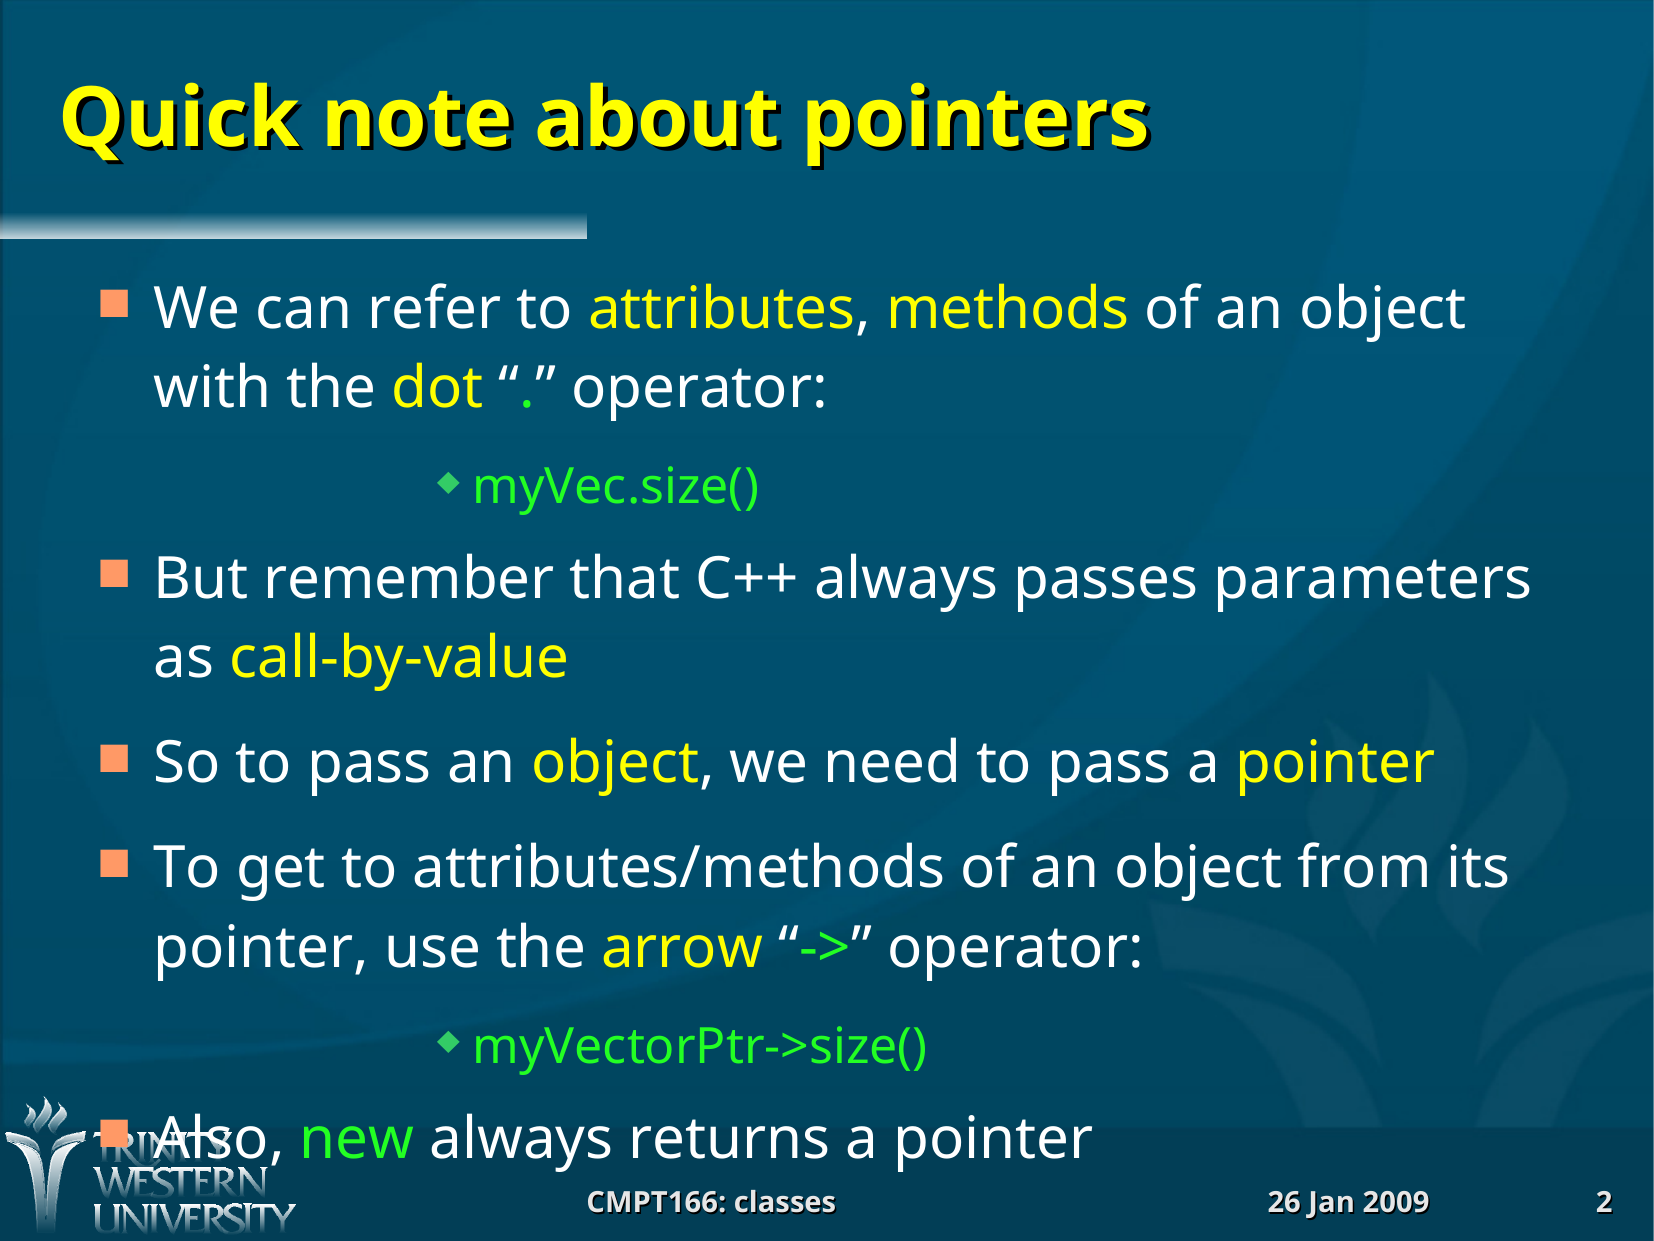

# Quick note about pointers
We can refer to attributes, methods of an object with the dot “.” operator:
myVec.size()
But remember that C++ always passes parameters as call-by-value
So to pass an object, we need to pass a pointer
To get to attributes/methods of an object from its pointer, use the arrow “->” operator:
myVectorPtr->size()
Also, new always returns a pointer
CMPT166: classes
26 Jan 2009
2